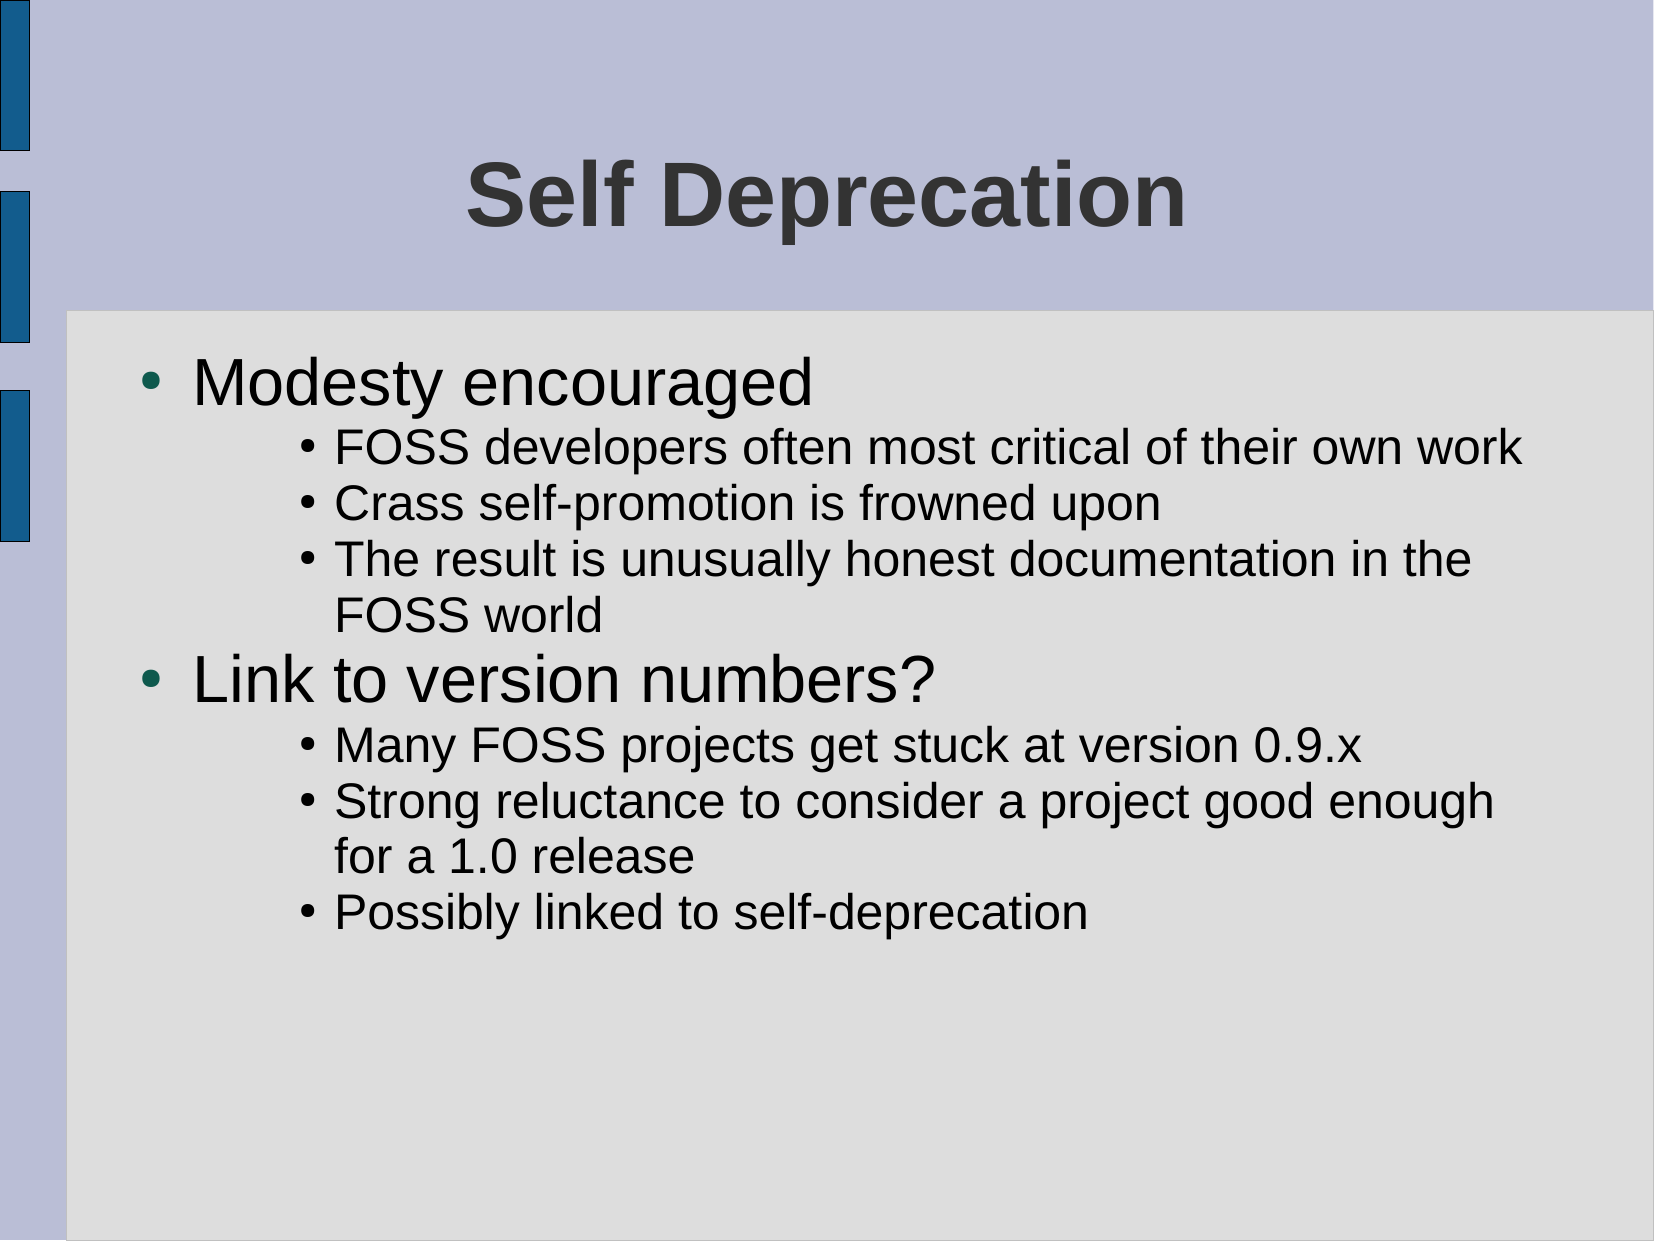

# Self Deprecation
Modesty encouraged
FOSS developers often most critical of their own work
Crass self-promotion is frowned upon
The result is unusually honest documentation in the FOSS world
Link to version numbers?
Many FOSS projects get stuck at version 0.9.x
Strong reluctance to consider a project good enough for a 1.0 release
Possibly linked to self-deprecation